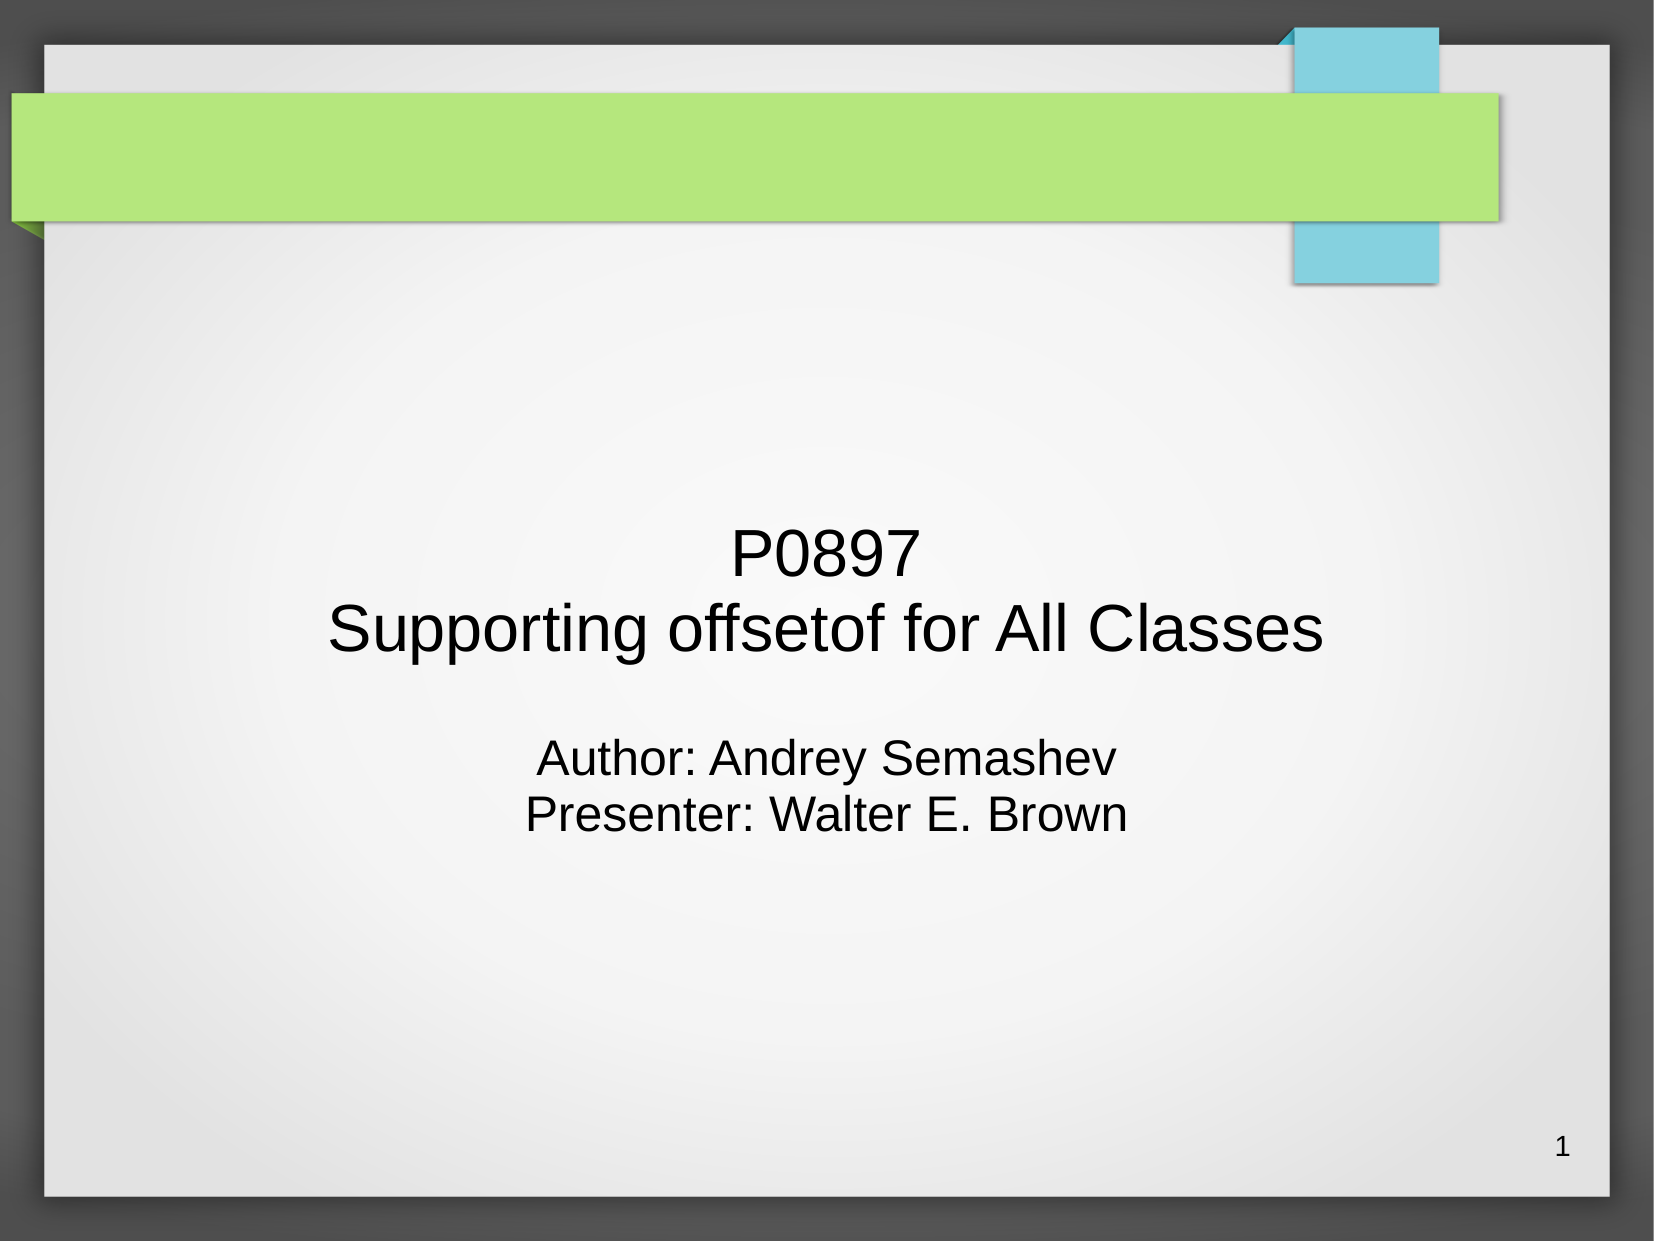

P0897
Supporting offsetof for All Classes
Author: Andrey Semashev
Presenter: Walter E. Brown
1